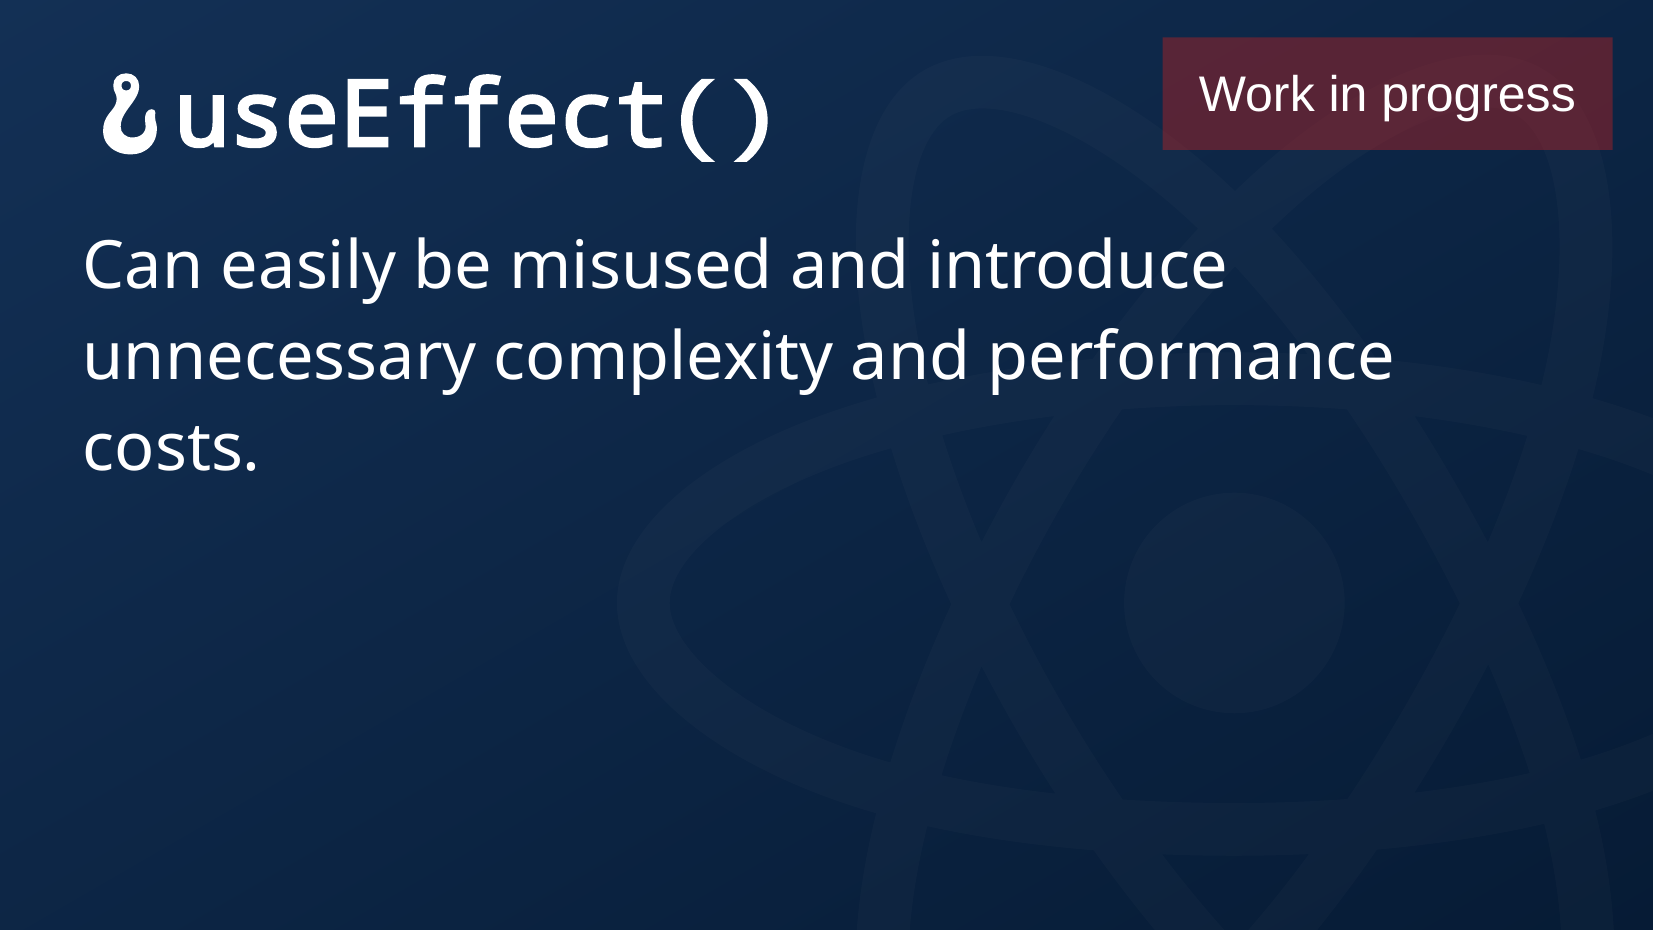

# 🪝useEffect()
Work in progress
Can easily be misused and introduce unnecessary complexity and performance costs.